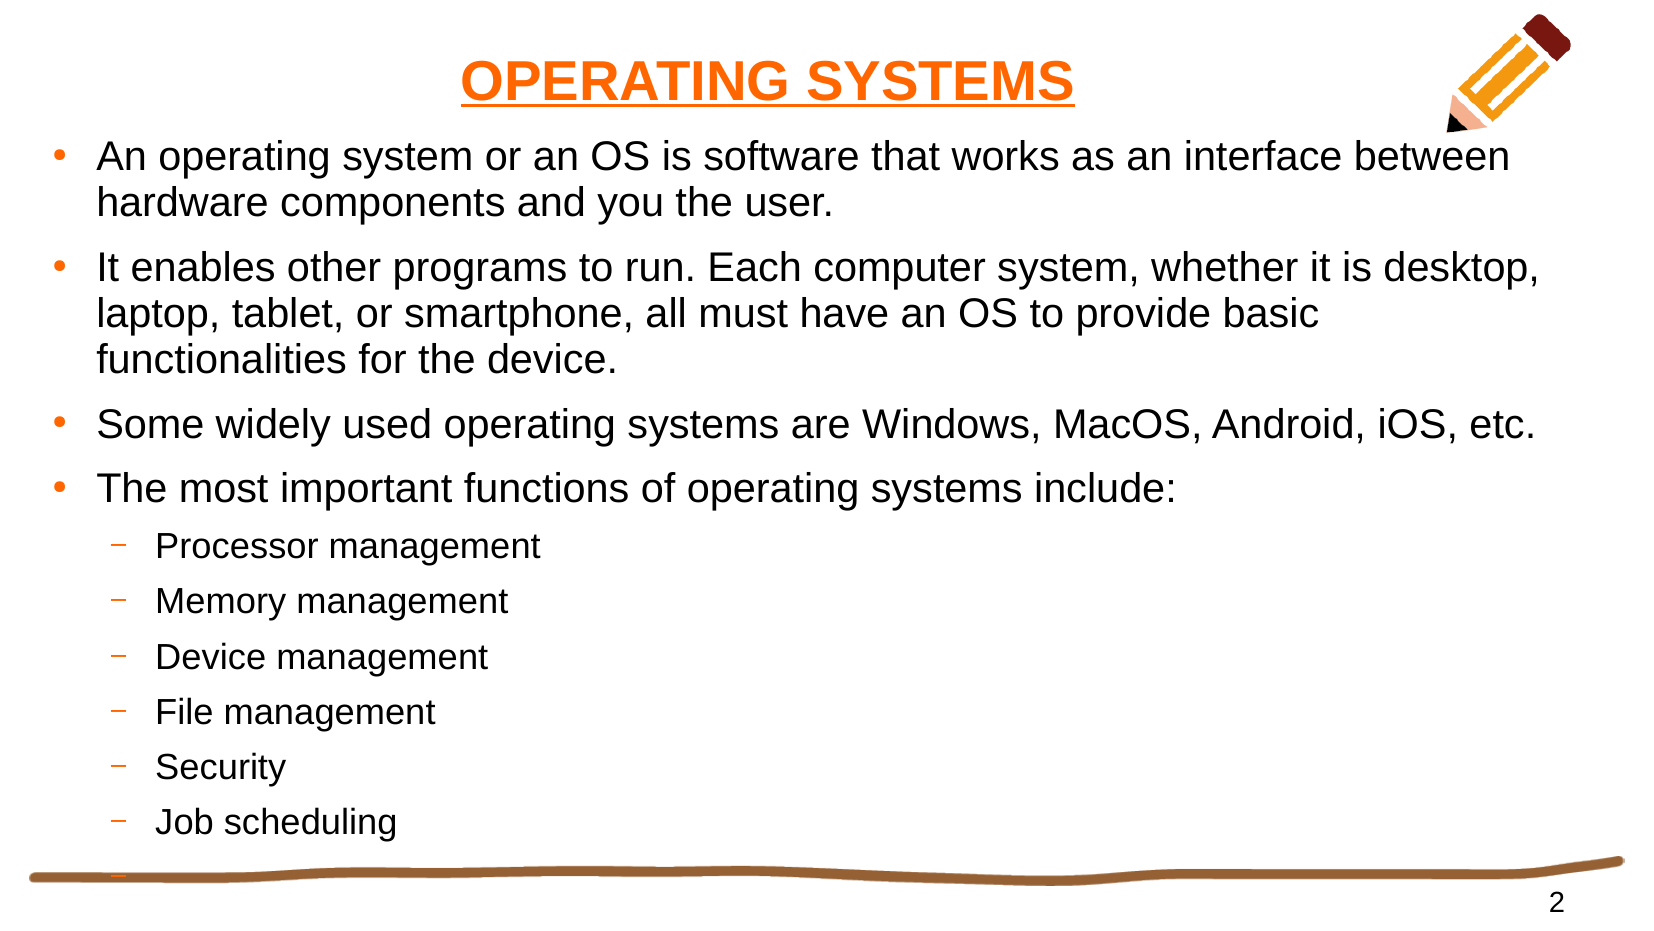

# OPERATING SYSTEMS
An operating system or an OS is software that works as an interface between hardware components and you the user.
It enables other programs to run. Each computer system, whether it is desktop, laptop, tablet, or smartphone, all must have an OS to provide basic functionalities for the device.
Some widely used operating systems are Windows, MacOS, Android, iOS, etc.
The most important functions of operating systems include:
Processor management
Memory management
Device management
File management
Security
Job scheduling
2